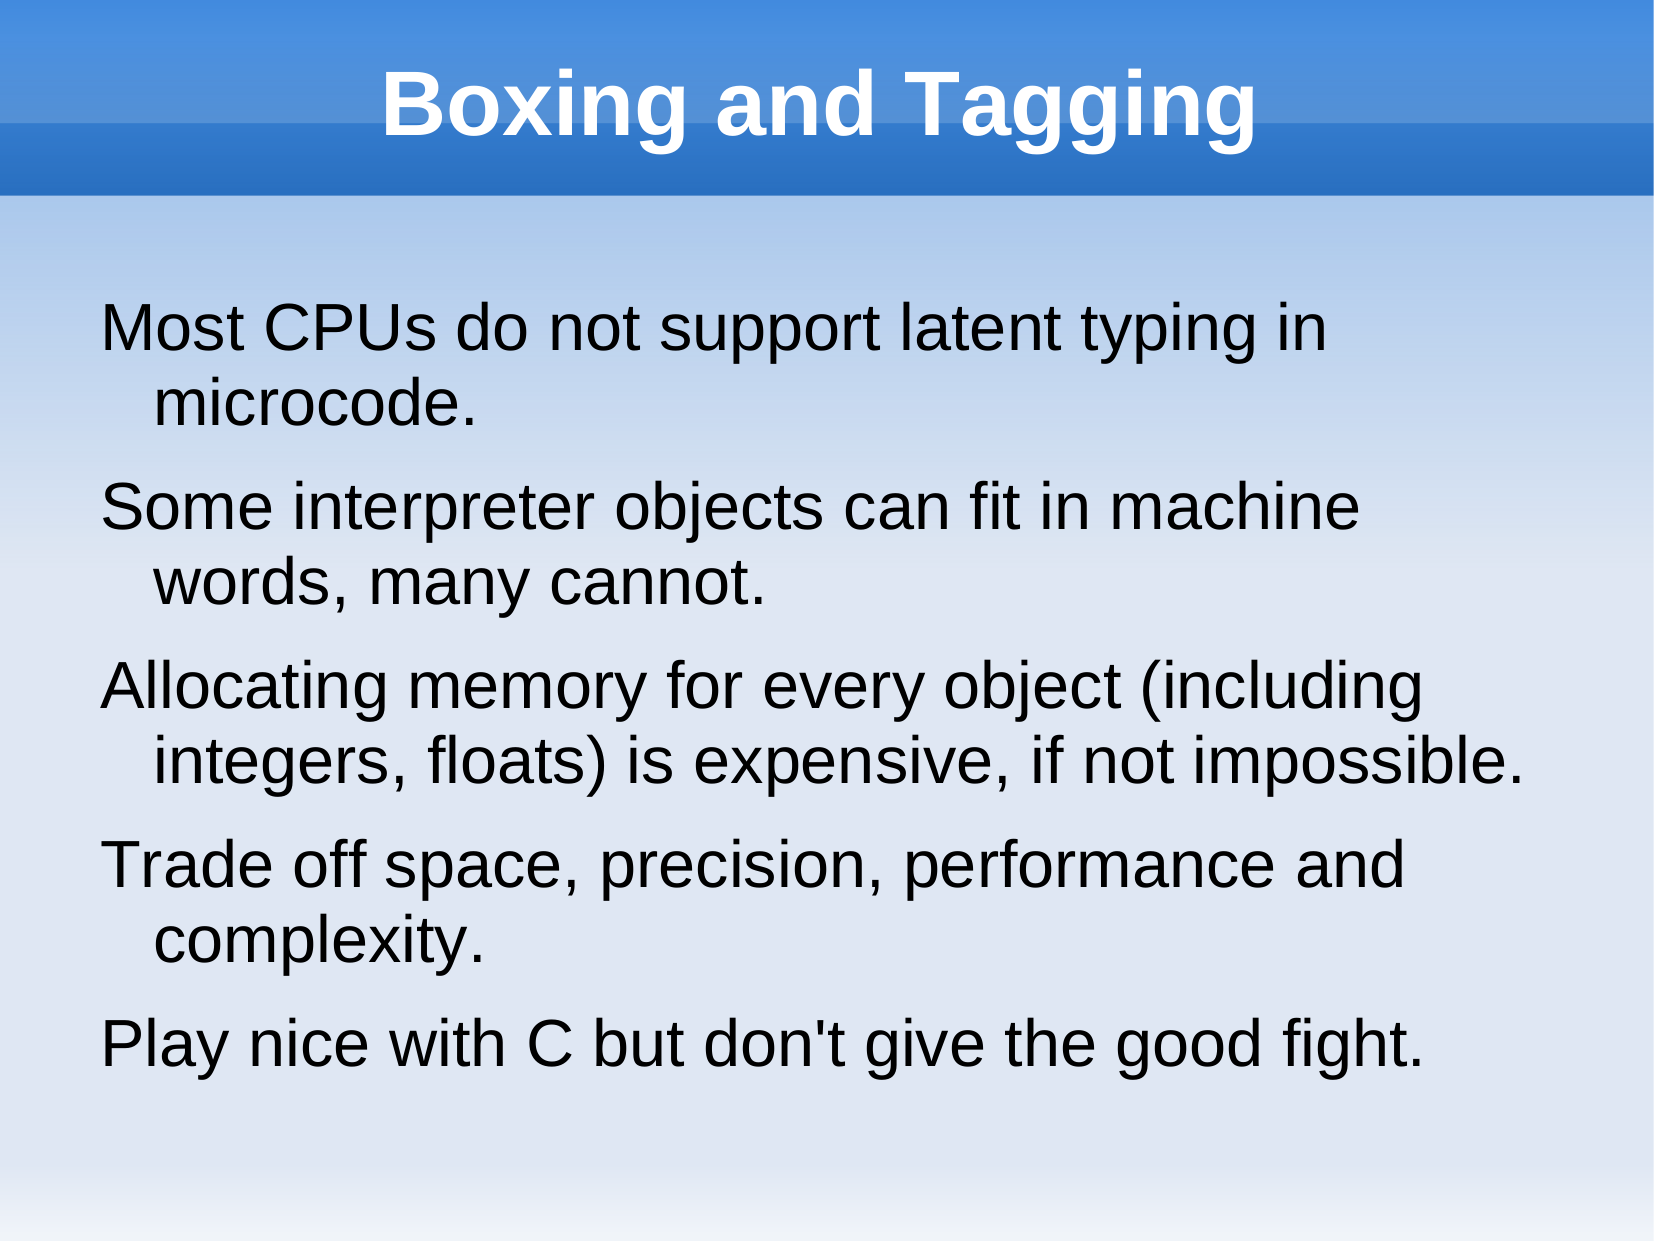

# Boxing and Tagging
Most CPUs do not support latent typing in microcode.
Some interpreter objects can fit in machine words, many cannot.
Allocating memory for every object (including integers, floats) is expensive, if not impossible.
Trade off space, precision, performance and complexity.
Play nice with C but don't give the good fight.